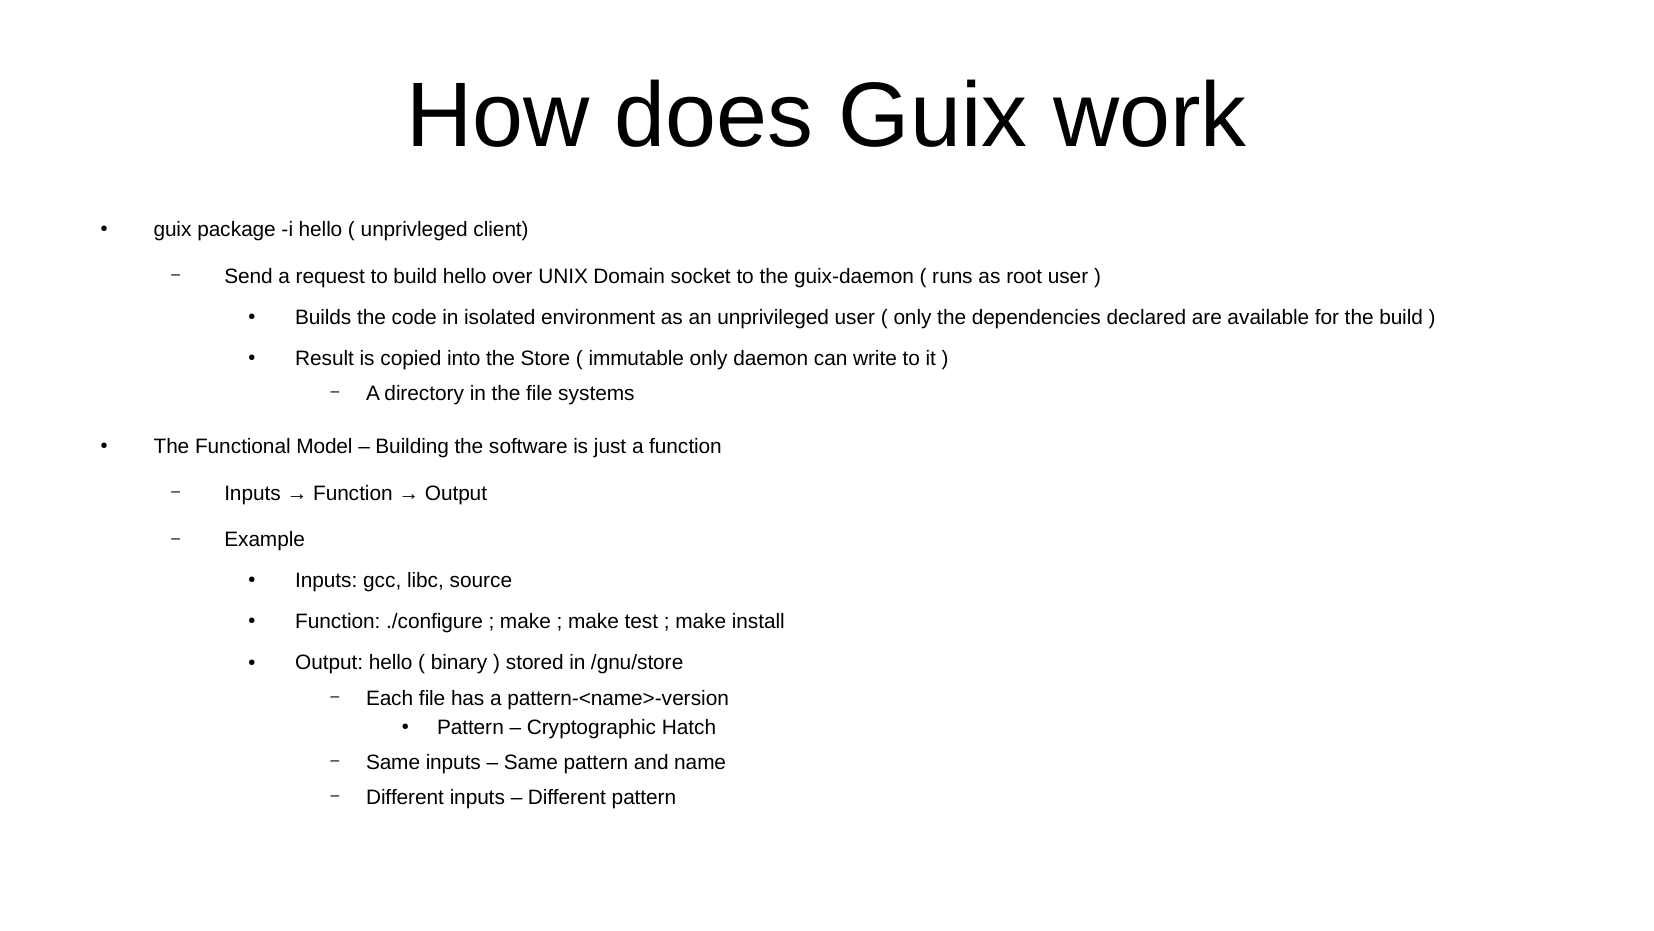

# How does Guix work
guix package -i hello ( unprivleged client)
Send a request to build hello over UNIX Domain socket to the guix-daemon ( runs as root user )
Builds the code in isolated environment as an unprivileged user ( only the dependencies declared are available for the build )
Result is copied into the Store ( immutable only daemon can write to it )
A directory in the file systems
The Functional Model – Building the software is just a function
Inputs → Function → Output
Example
Inputs: gcc, libc, source
Function: ./configure ; make ; make test ; make install
Output: hello ( binary ) stored in /gnu/store
Each file has a pattern-<name>-version
Pattern – Cryptographic Hatch
Same inputs – Same pattern and name
Different inputs – Different pattern